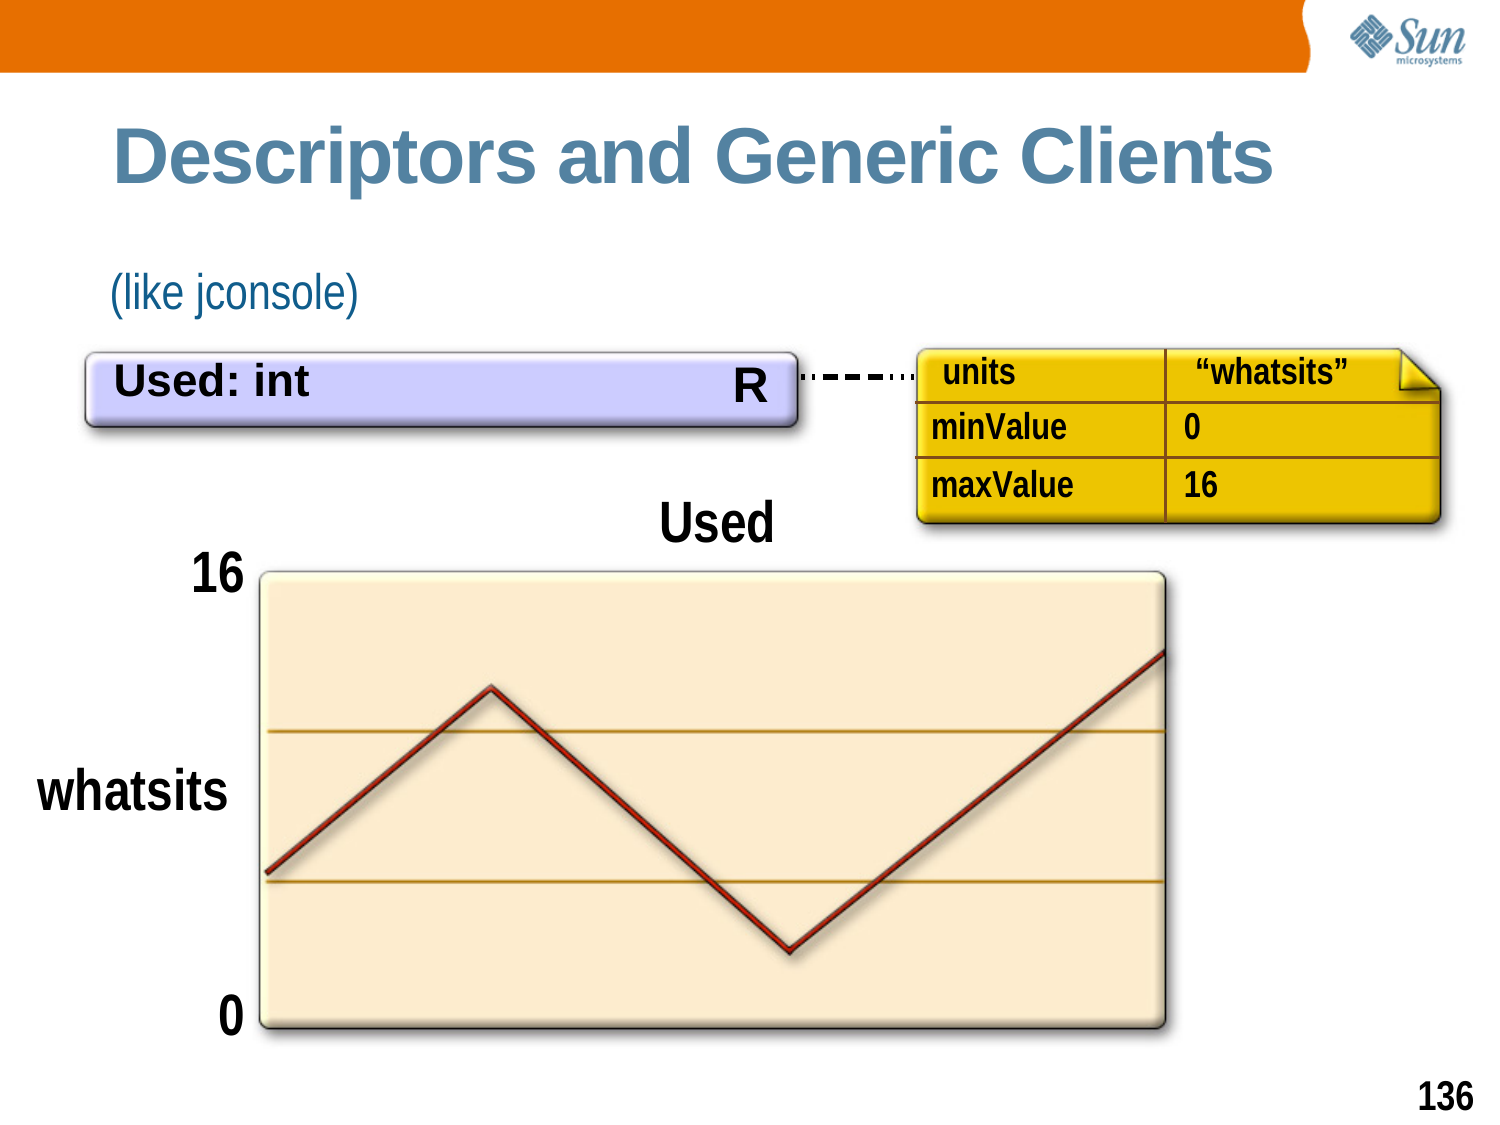

# Descriptors and Generic Clients
(like jconsole)
units
“whatsits”
Used: int
R
minValue
0
maxValue
16
Used
16
whatsits
 0